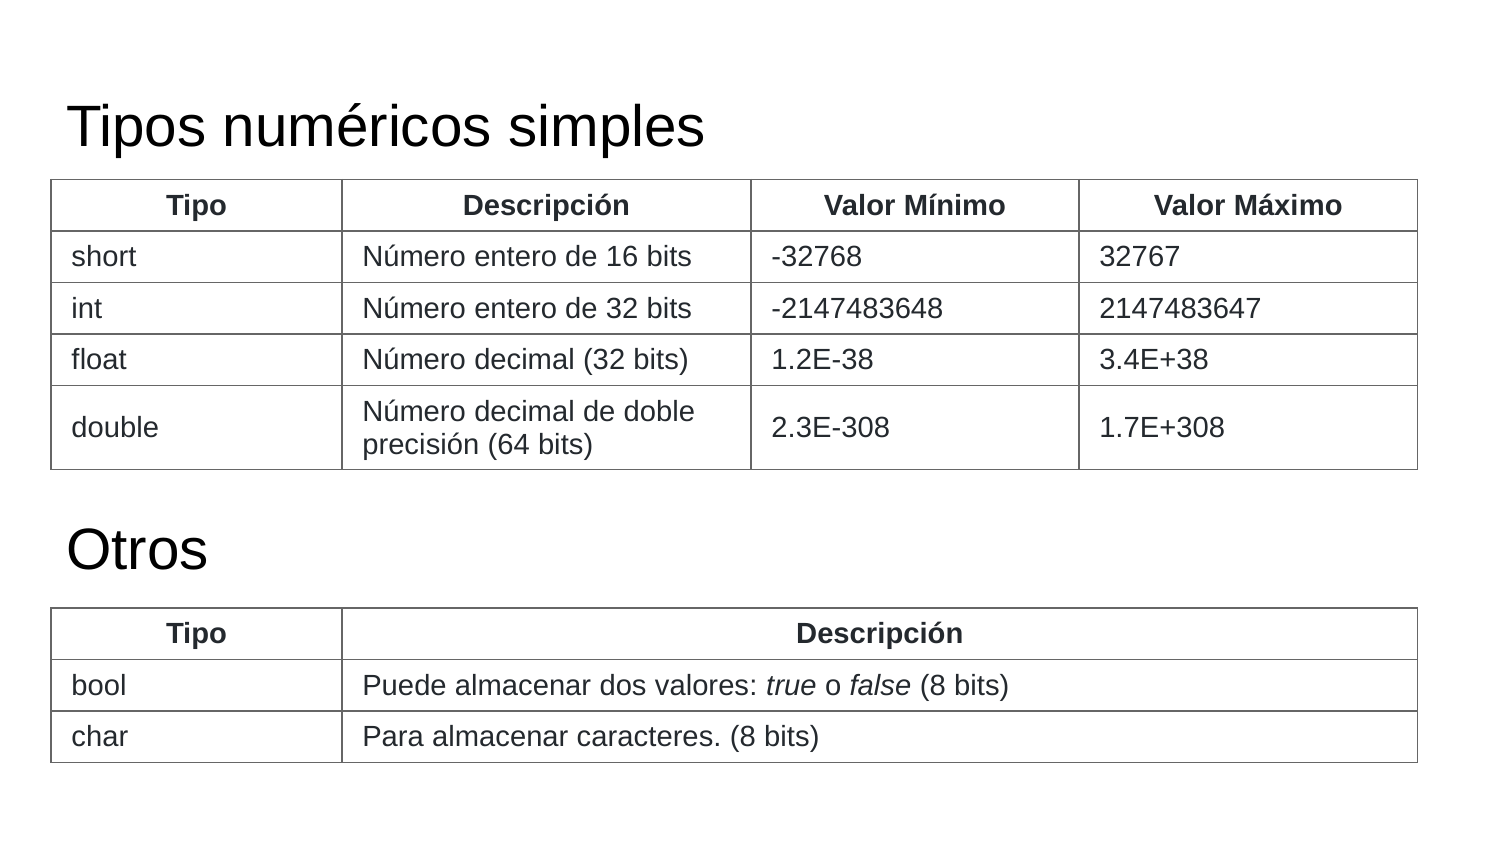

# Tipos numéricos simples
| Tipo | Descripción | Valor Mínimo | Valor Máximo |
| --- | --- | --- | --- |
| short | Número entero de 16 bits | -32768 | 32767 |
| int | Número entero de 32 bits | -2147483648 | 2147483647 |
| float | Número decimal (32 bits) | 1.2E-38 | 3.4E+38 |
| double | Número decimal de doble precisión (64 bits) | 2.3E-308 | 1.7E+308 |
Otros
| Tipo | Descripción |
| --- | --- |
| bool | Puede almacenar dos valores: true o false (8 bits) |
| char | Para almacenar caracteres. (8 bits) |